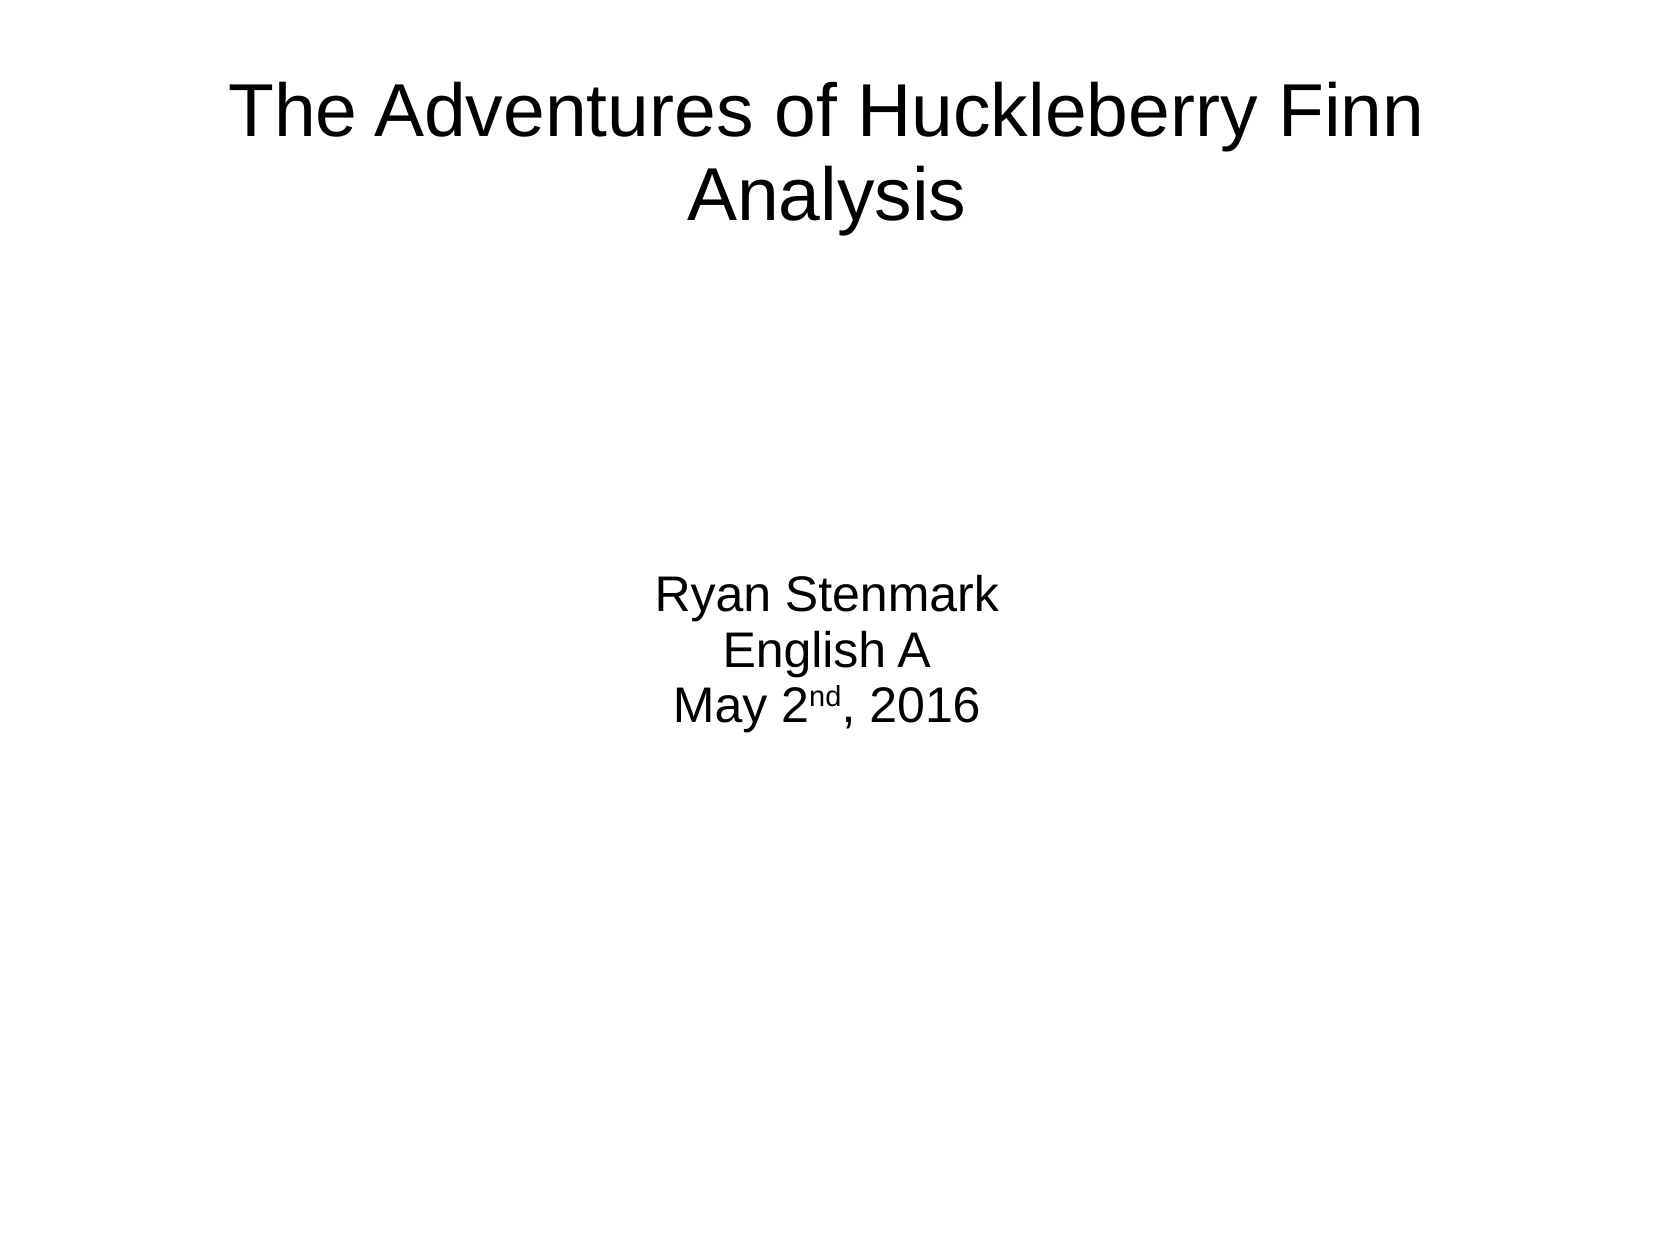

# The Adventures of Huckleberry Finn Analysis
Ryan Stenmark
English A
May 2nd, 2016